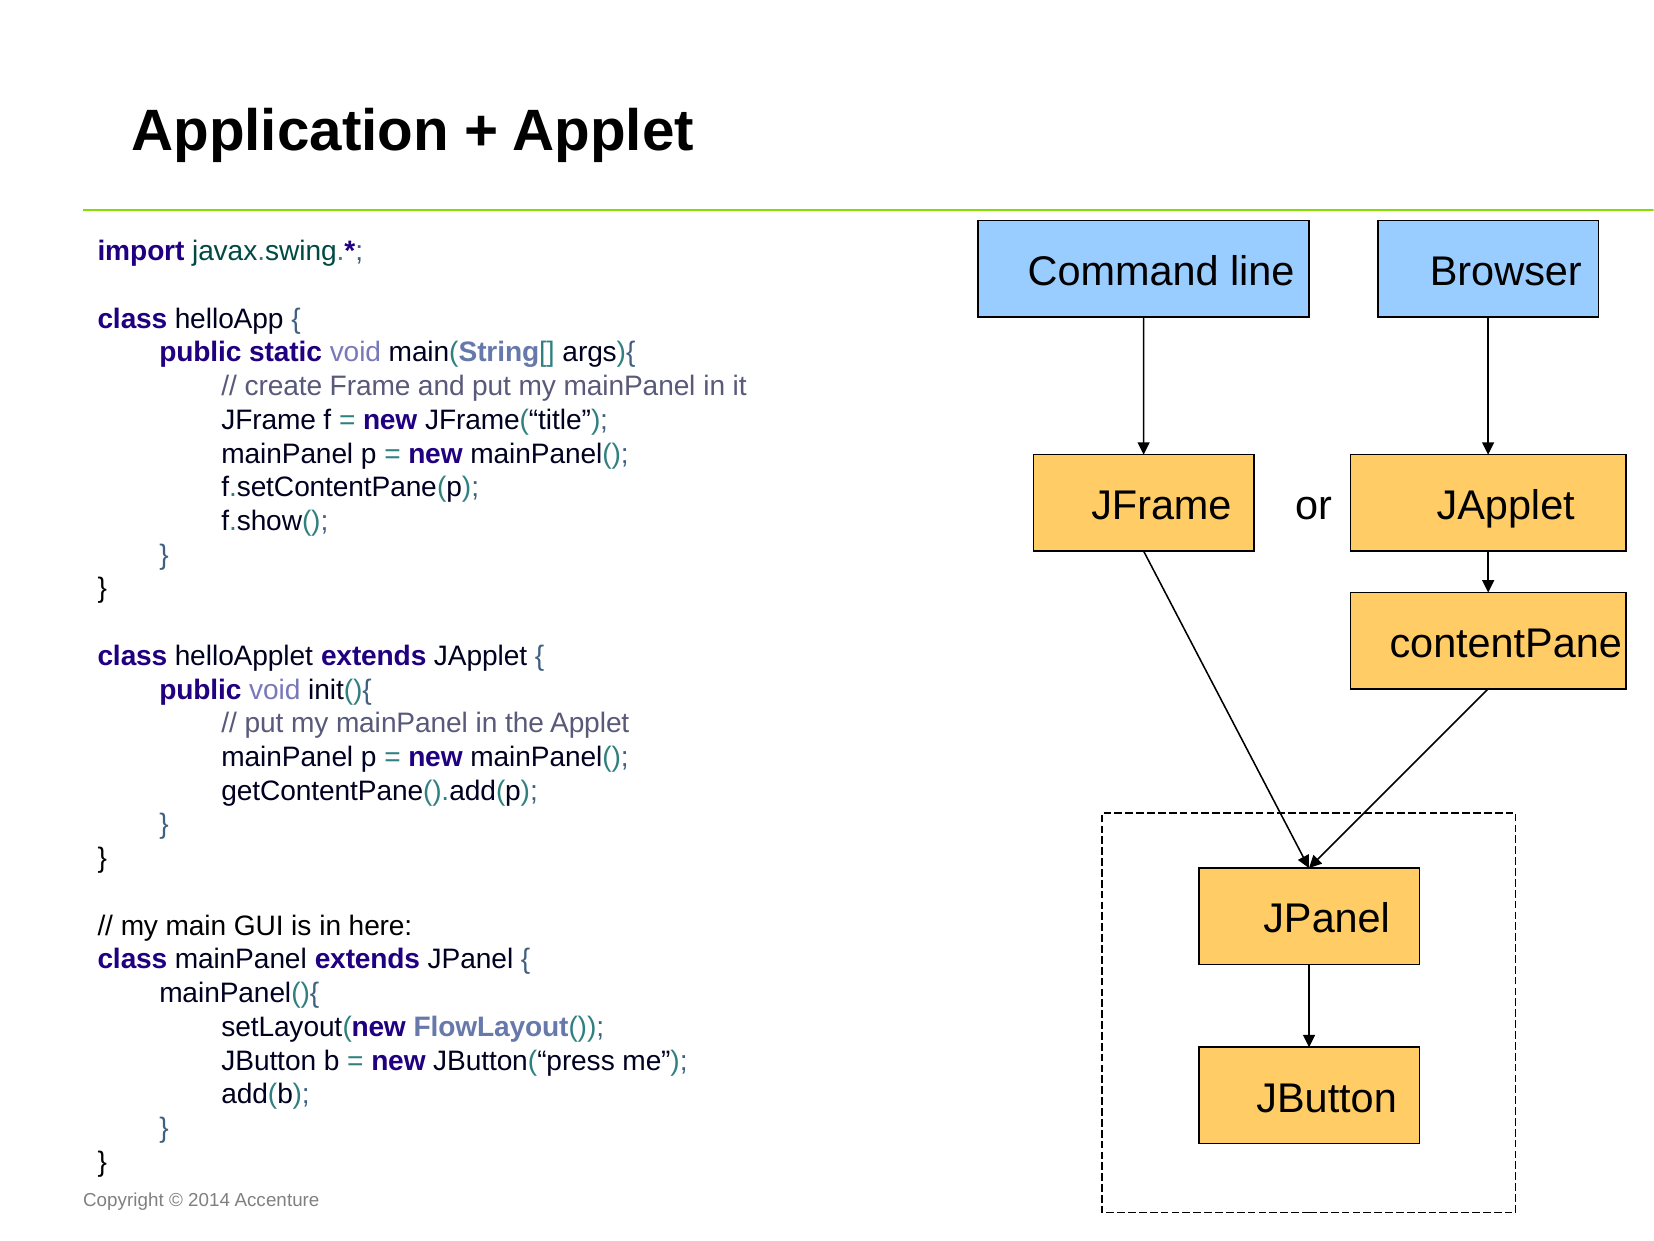

# Application + Applet
Command line
Browser
import javax.swing.*;
class helloApp {
 public static void main(String[] args){
 // create Frame and put my mainPanel in it
 JFrame f = new JFrame(“title”);
 mainPanel p = new mainPanel();
 f.setContentPane(p);
 f.show();
 }
}
class helloApplet extends JApplet {
 public void init(){
 // put my mainPanel in the Applet
 mainPanel p = new mainPanel();
 getContentPane().add(p);
 }
}
// my main GUI is in here:
class mainPanel extends JPanel {
 mainPanel(){
 setLayout(new FlowLayout());
 JButton b = new JButton(“press me”);
 add(b);
 }
}
JFrame
JApplet
or
contentPane
JPanel
JButton